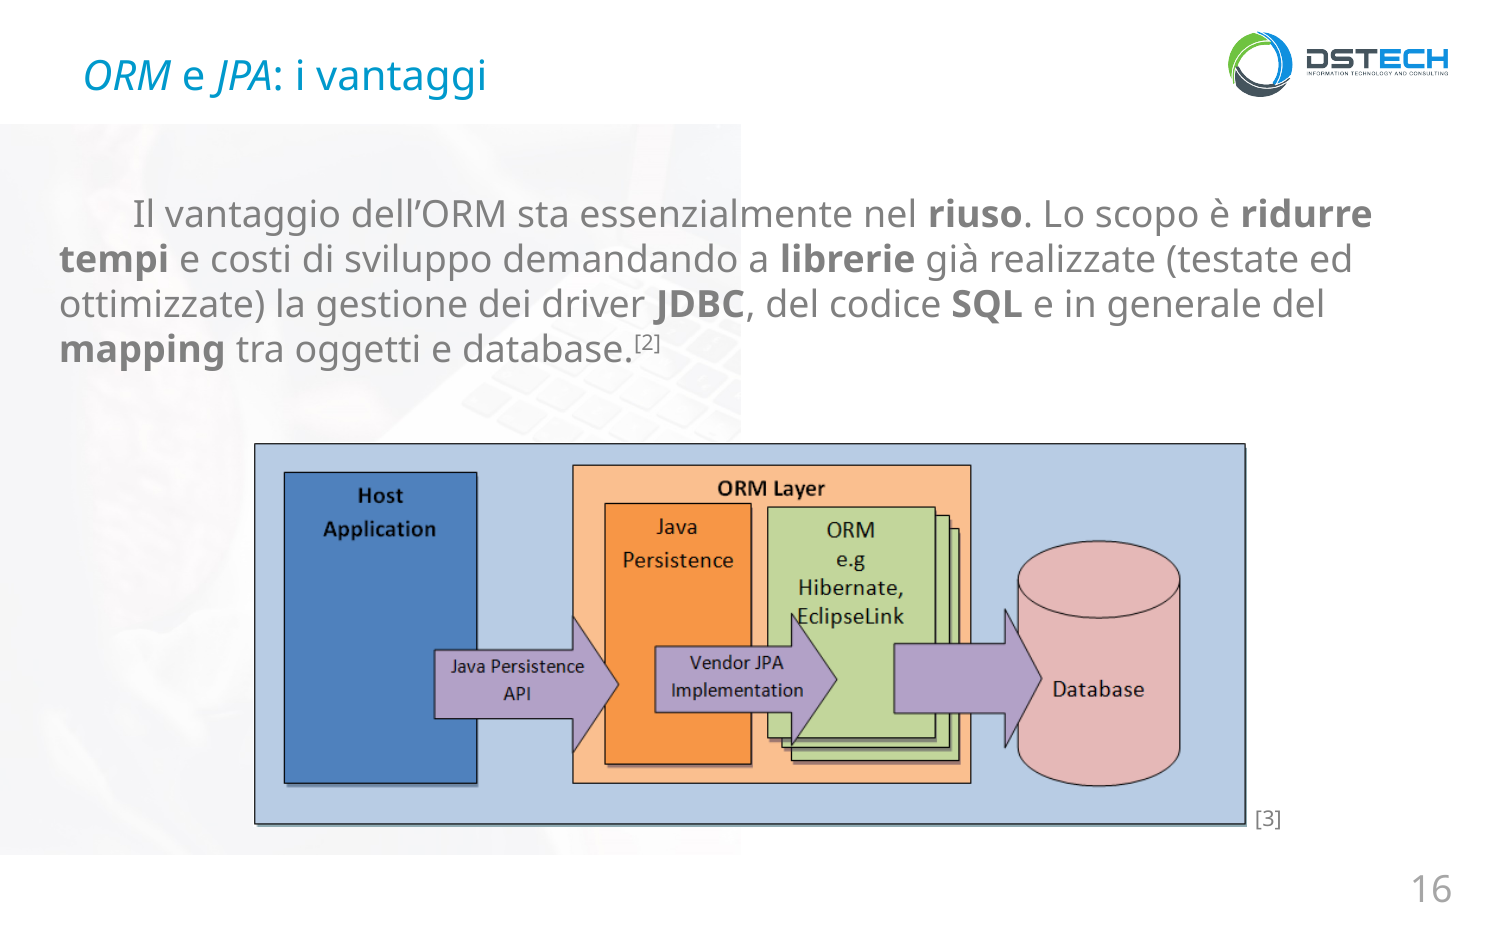

ORM e JPA: i vantaggi
	Il vantaggio dell’ORM sta essenzialmente nel riuso. Lo scopo è ridurre tempi e costi di sviluppo demandando a librerie già realizzate (testate ed ottimizzate) la gestione dei driver JDBC, del codice SQL e in generale del mapping tra oggetti e database.[2]
[3]
16